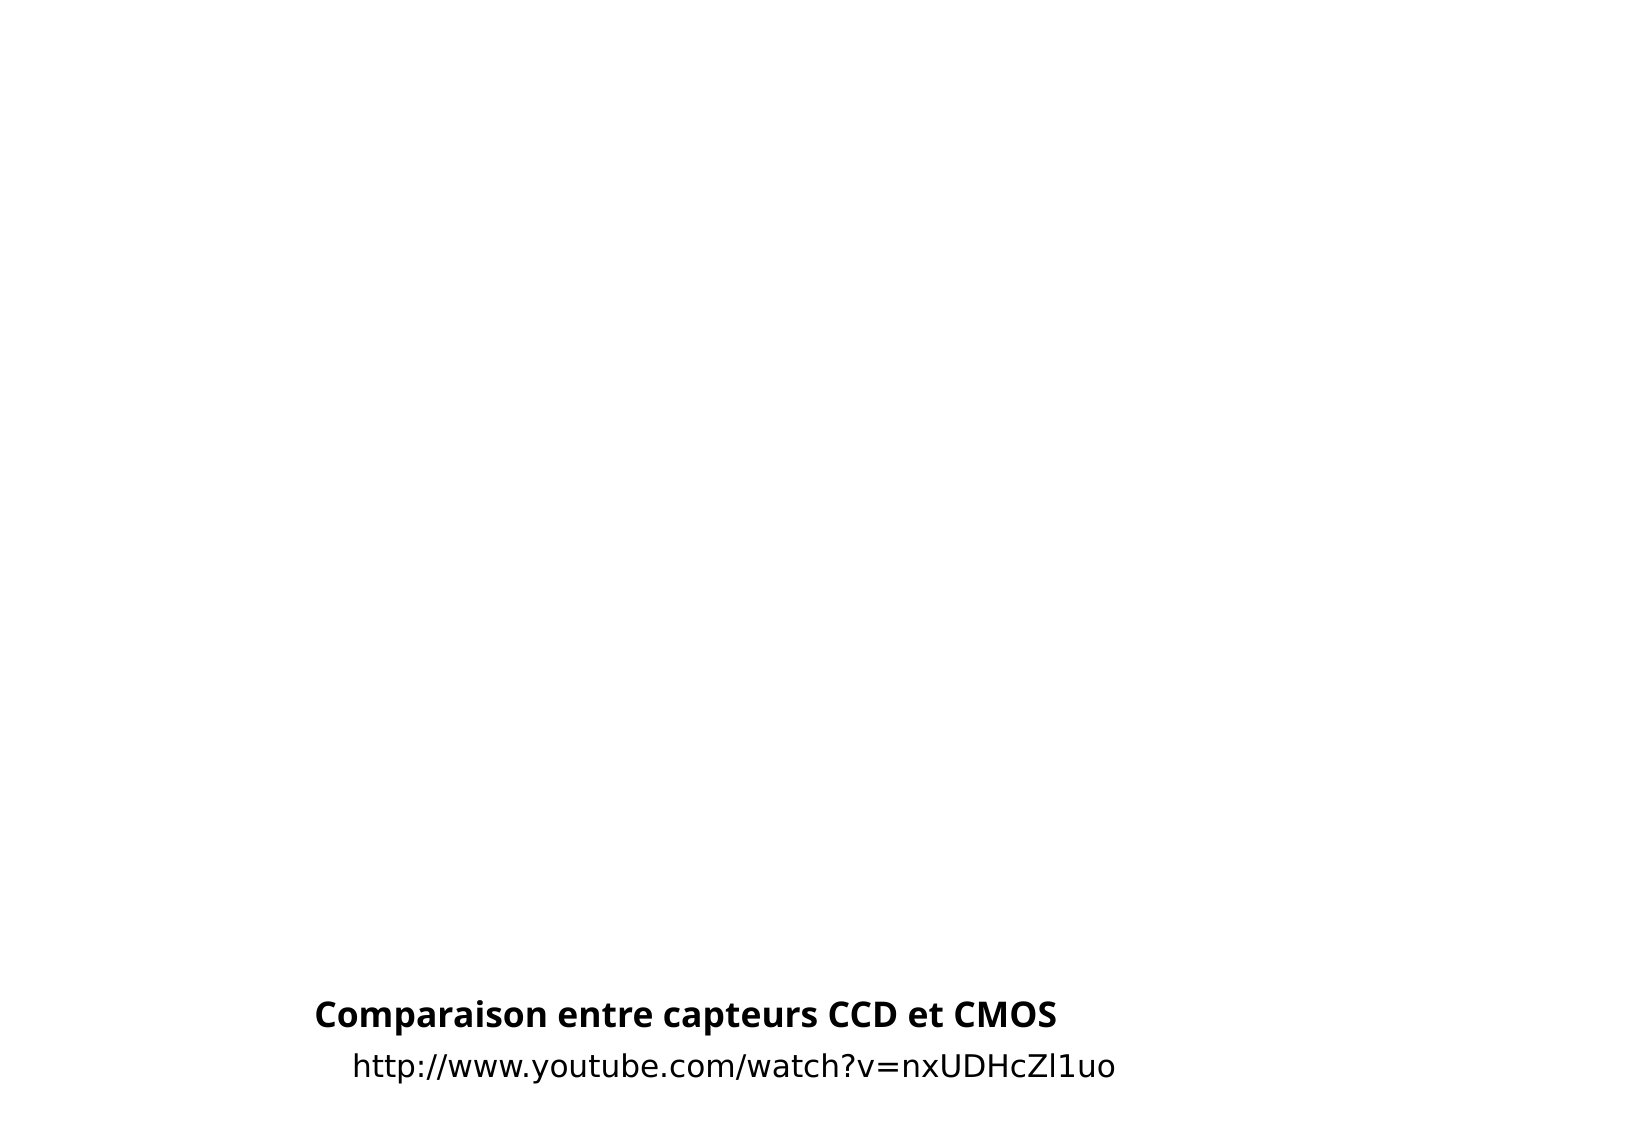

Comparaison entre capteurs CCD et CMOS
http://www.youtube.com/watch?v=nxUDHcZl1uo